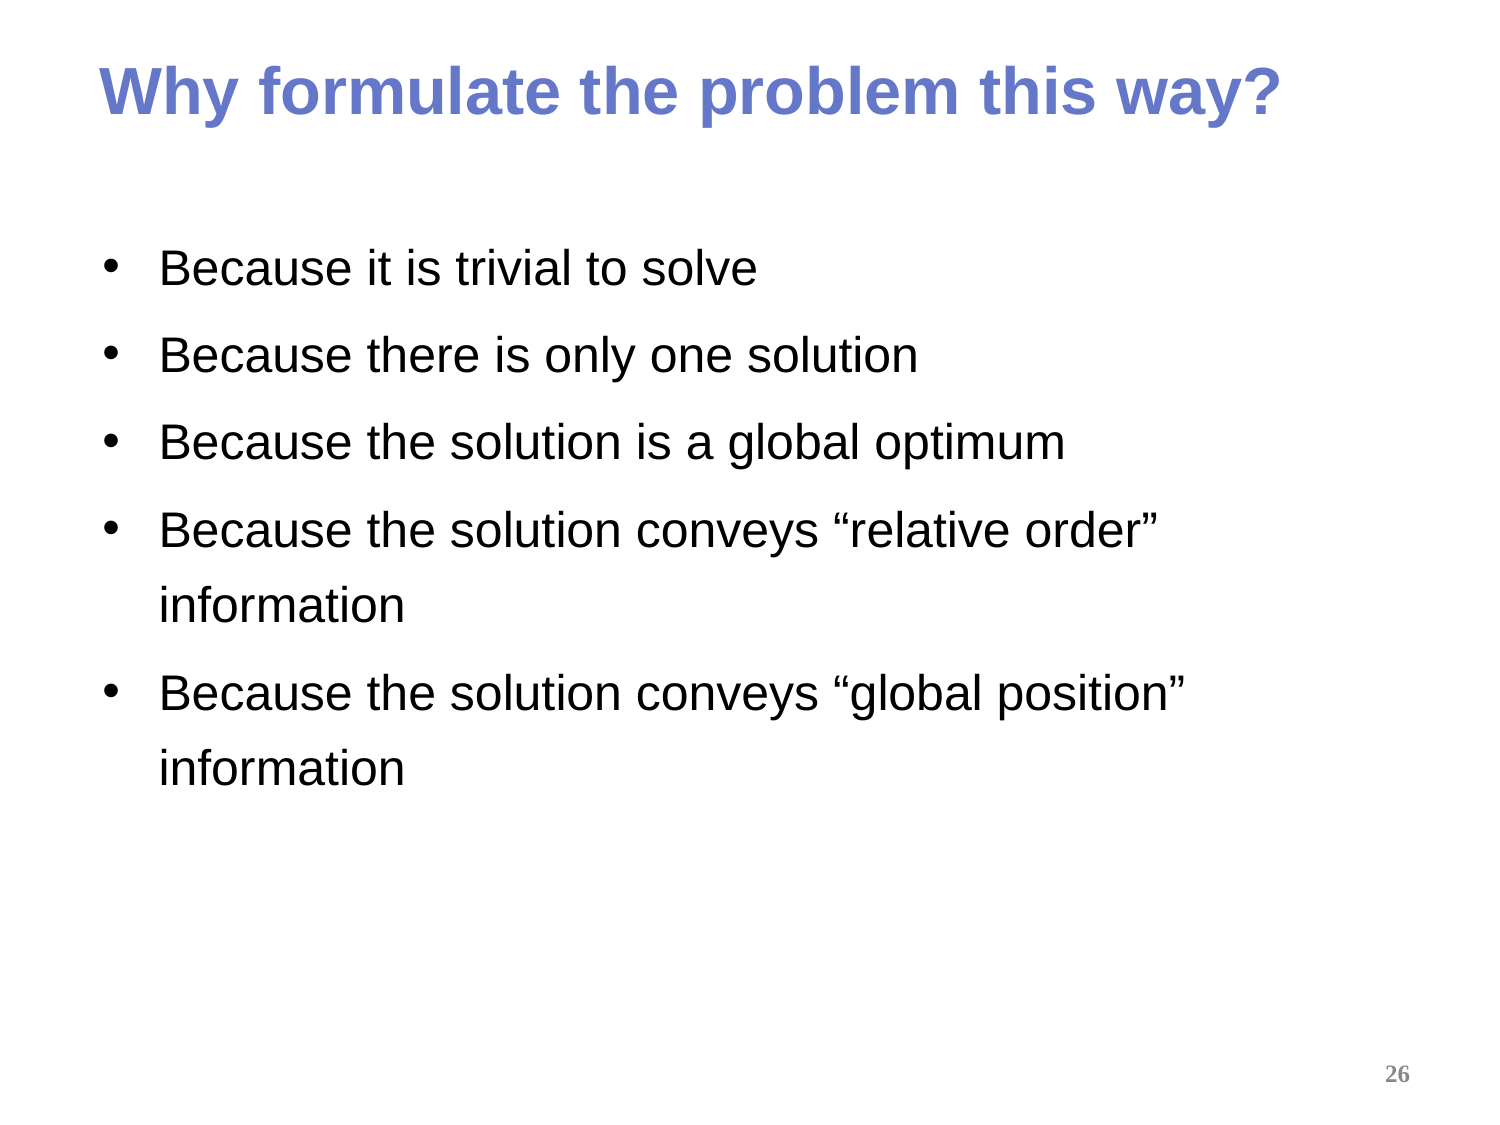

Why formulate the problem this way?
Because it is trivial to solve
Because there is only one solution
Because the solution is a global optimum
Because the solution conveys “relative order” information
Because the solution conveys “global position” information